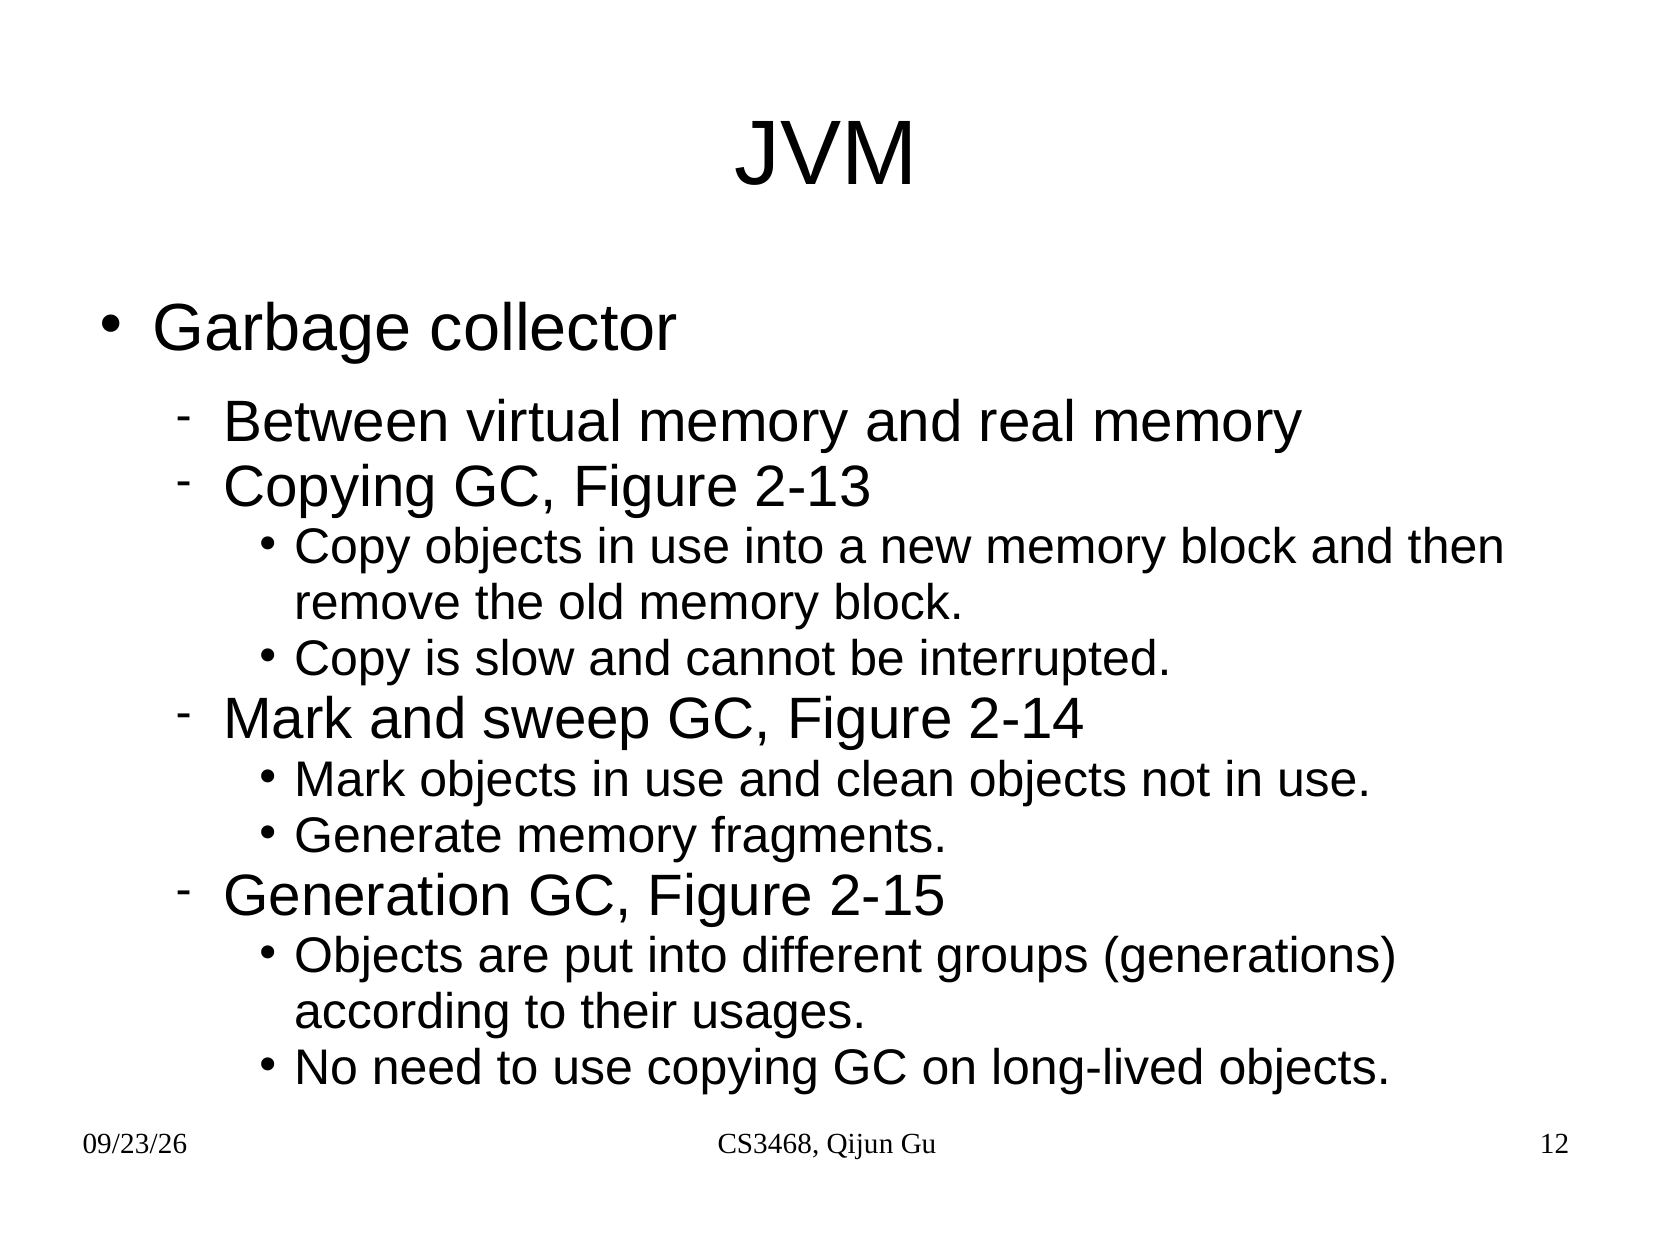

# JVM
Garbage collector
Between virtual memory and real memory
Copying GC, Figure 2-13
Copy objects in use into a new memory block and then remove the old memory block.
Copy is slow and cannot be interrupted.
Mark and sweep GC, Figure 2-14
Mark objects in use and clean objects not in use.
Generate memory fragments.
Generation GC, Figure 2-15
Objects are put into different groups (generations) according to their usages.
No need to use copying GC on long-lived objects.
CS3468, Qijun Gu
12